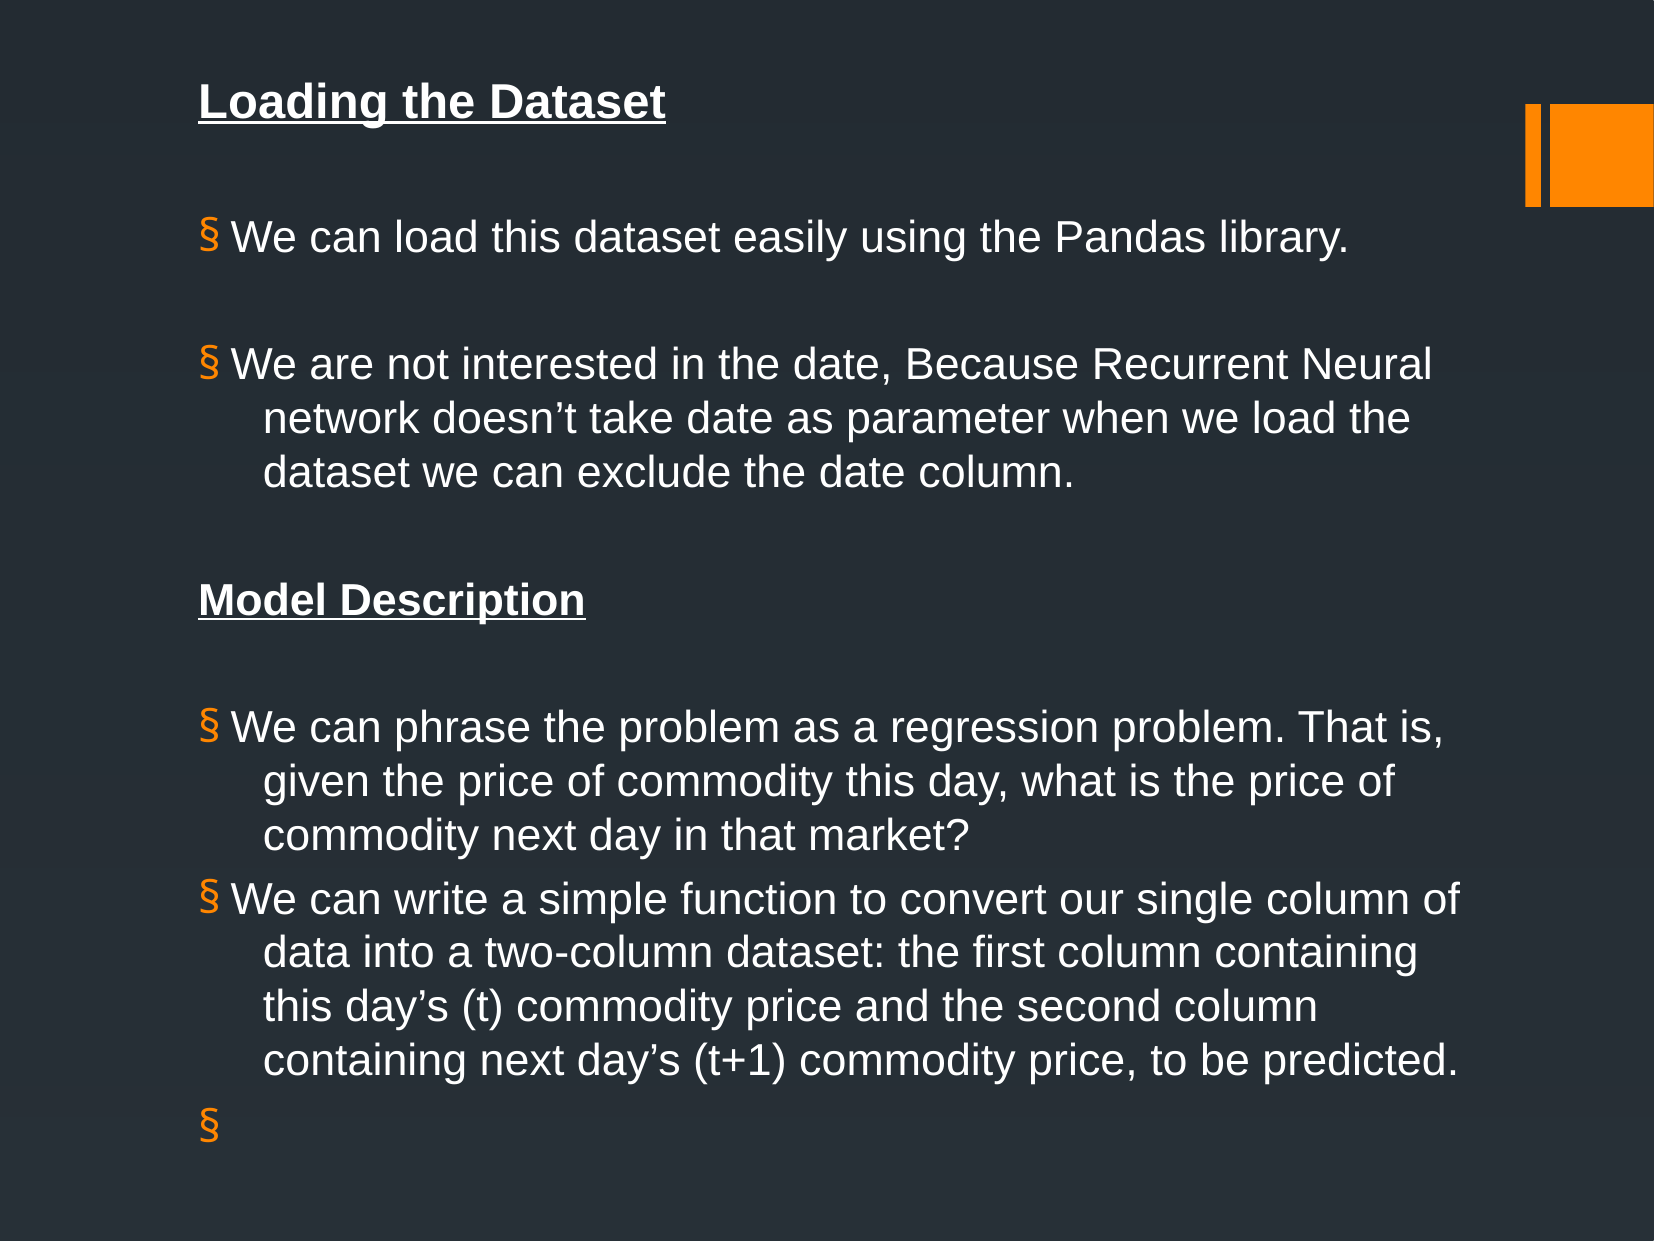

# Loading the Dataset
We can load this dataset easily using the Pandas library.
We are not interested in the date, Because Recurrent Neural network doesn’t take date as parameter when we load the dataset we can exclude the date column.
Model Description
We can phrase the problem as a regression problem. That is, given the price of commodity this day, what is the price of commodity next day in that market?
We can write a simple function to convert our single column of data into a two-column dataset: the first column containing this day’s (t) commodity price and the second column containing next day’s (t+1) commodity price, to be predicted.